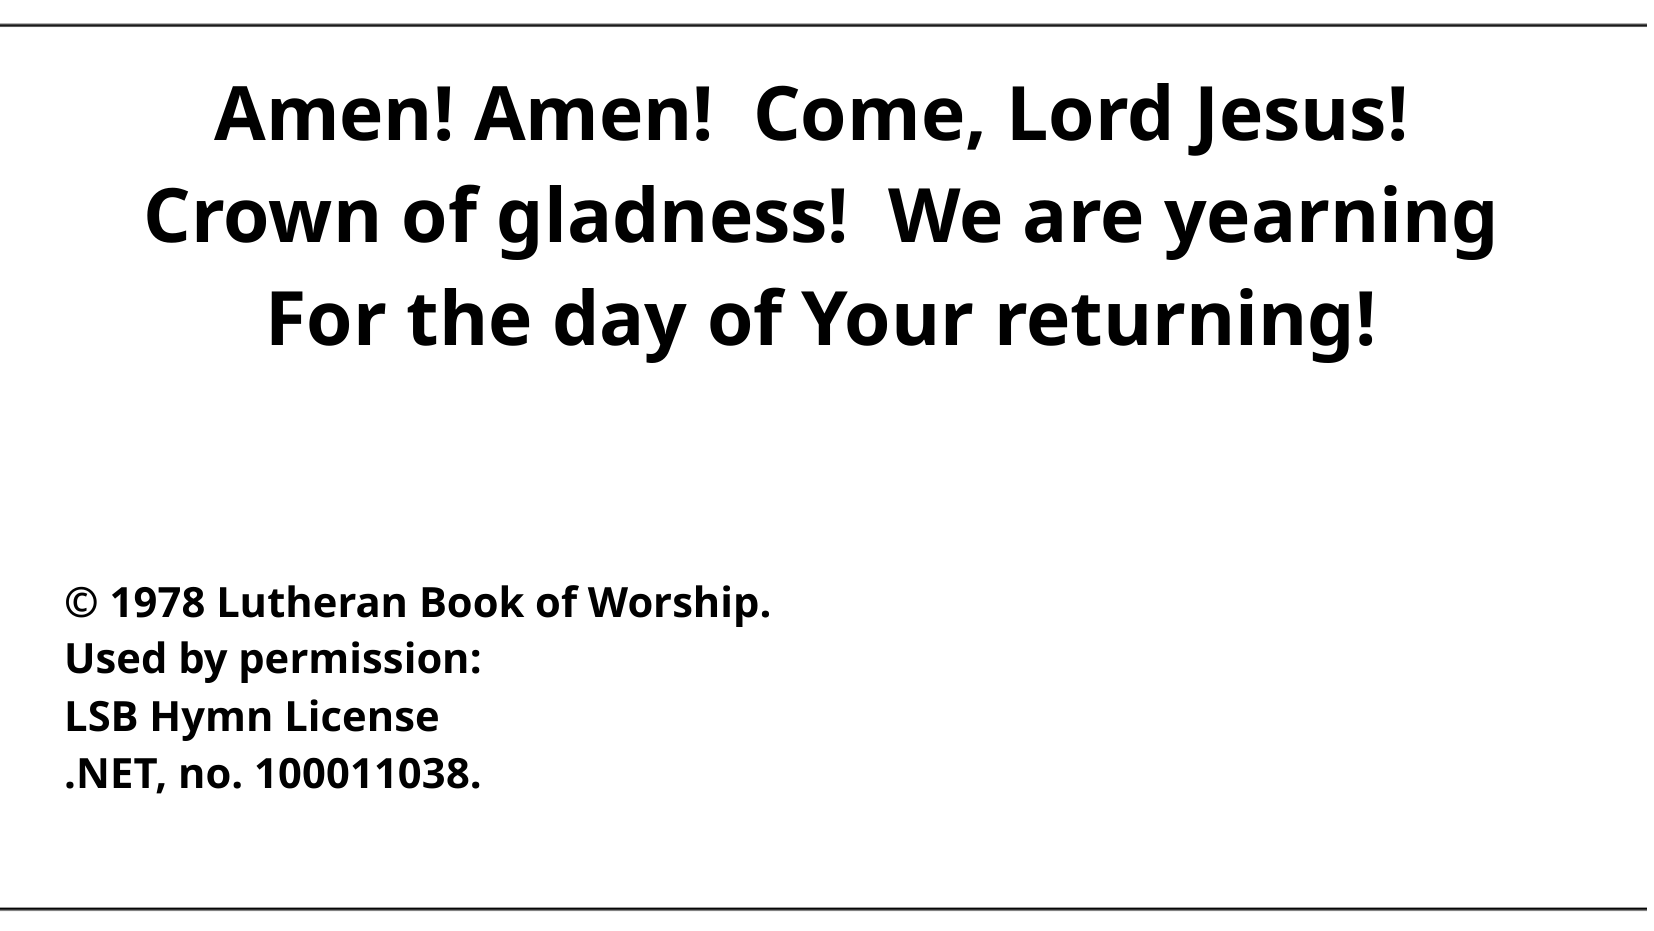

Amen! Amen! Come, Lord Jesus!
Crown of gladness! We are yearning
For the day of Your returning!
© 1978 Lutheran Book of Worship.
Used by permission:
LSB Hymn License
.NET, no. 100011038.